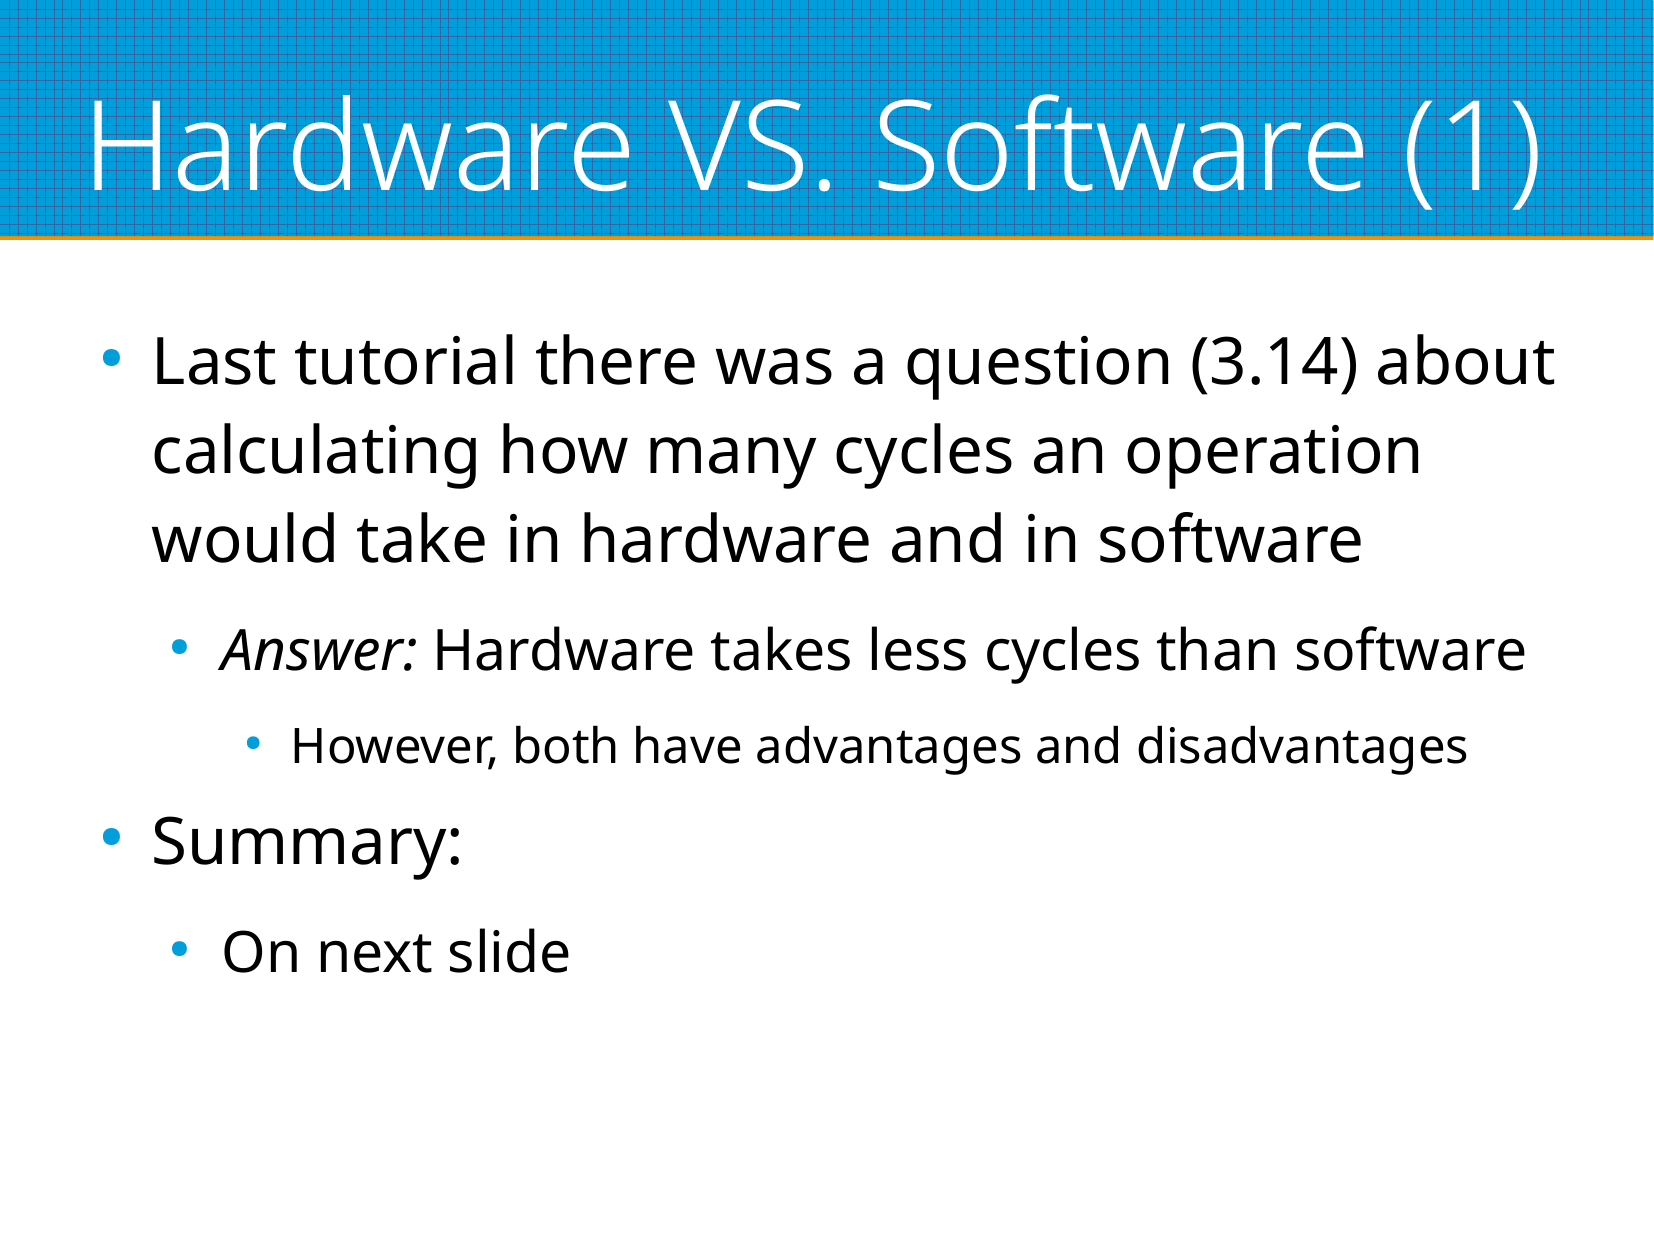

# Hardware VS. Software (1)
Last tutorial there was a question (3.14) about calculating how many cycles an operation would take in hardware and in software
Answer: Hardware takes less cycles than software
However, both have advantages and disadvantages
Summary:
On next slide